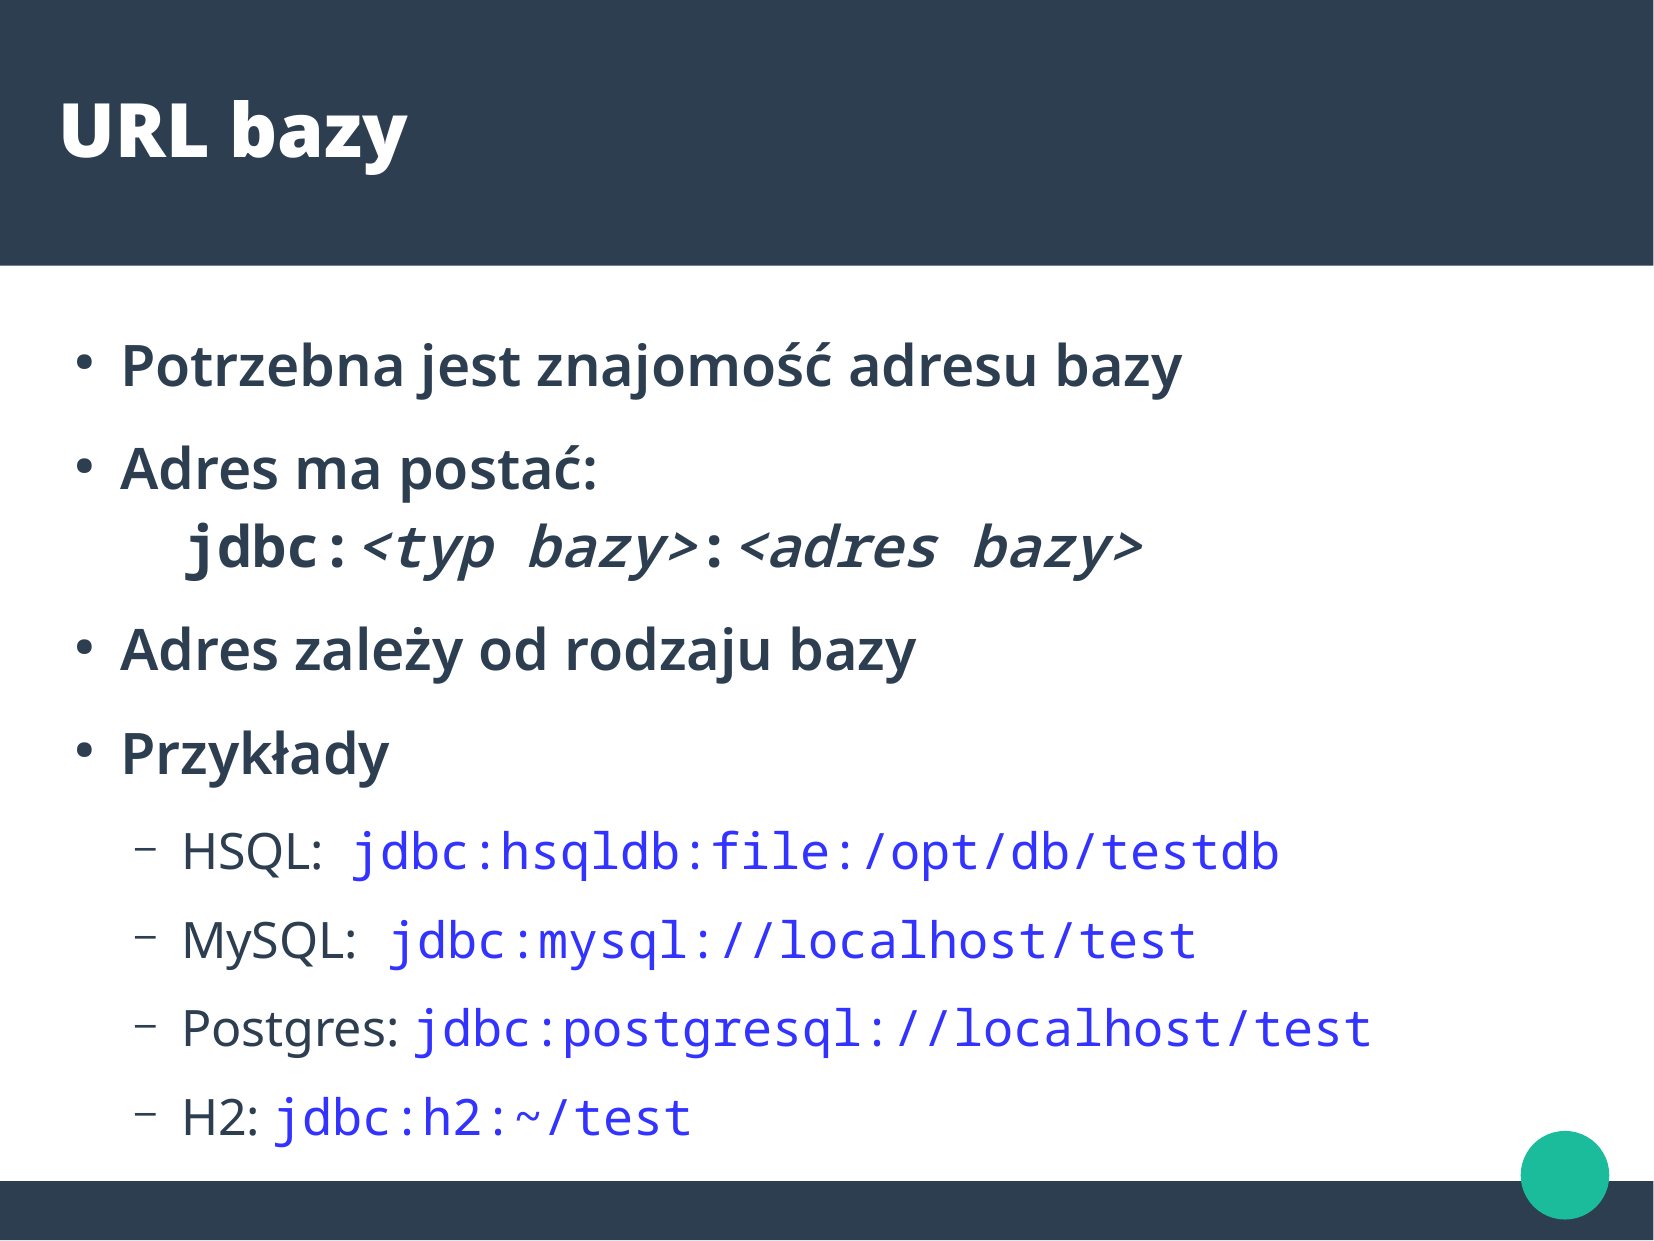

# URL bazy
Potrzebna jest znajomość adresu bazy
Adres ma postać:
	jdbc:<typ bazy>:<adres bazy>
Adres zależy od rodzaju bazy
Przykłady
HSQL: jdbc:hsqldb:file:/opt/db/testdb
MySQL: jdbc:mysql://localhost/test
Postgres: jdbc:postgresql://localhost/test
H2: jdbc:h2:~/test